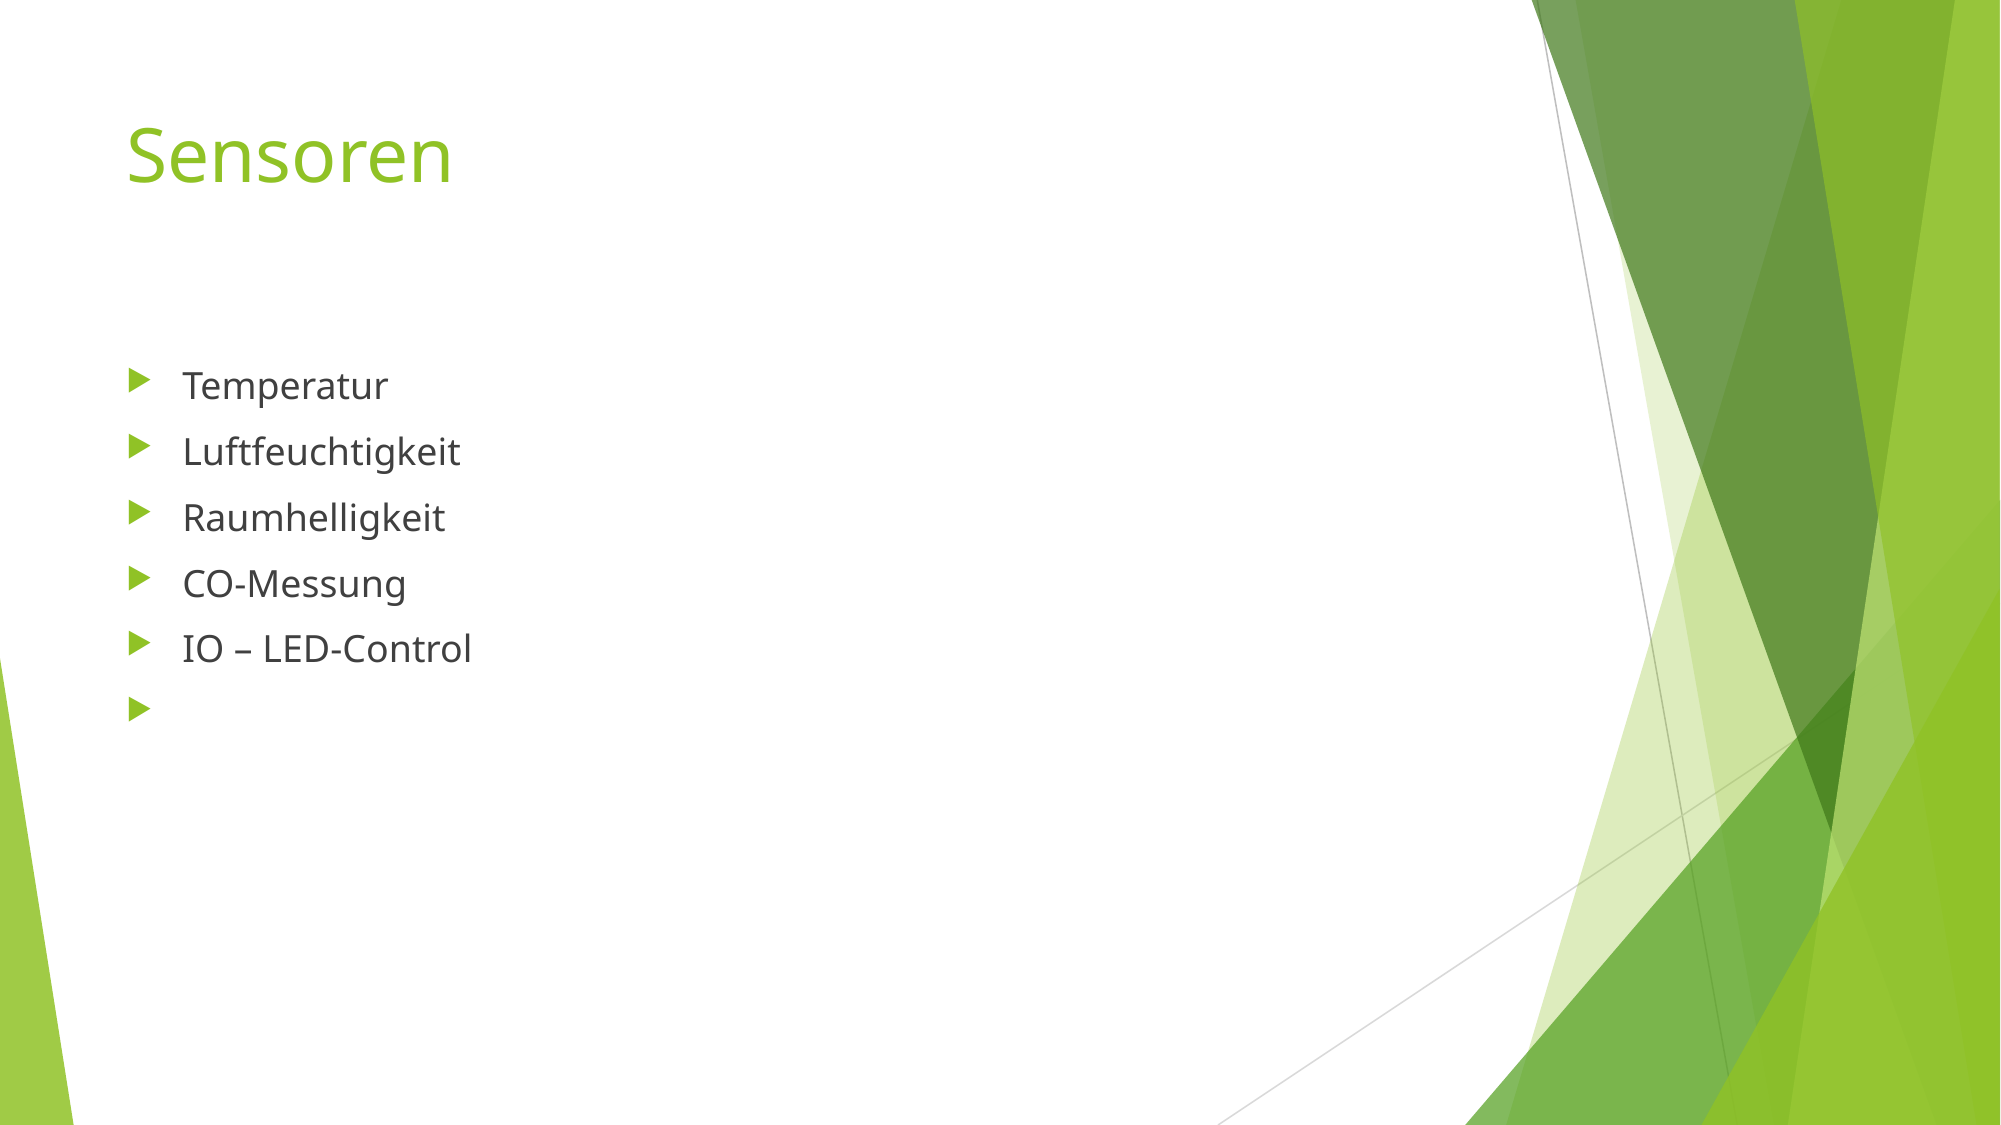

# Sensoren
Temperatur
Luftfeuchtigkeit
Raumhelligkeit
CO-Messung
IO – LED-Control